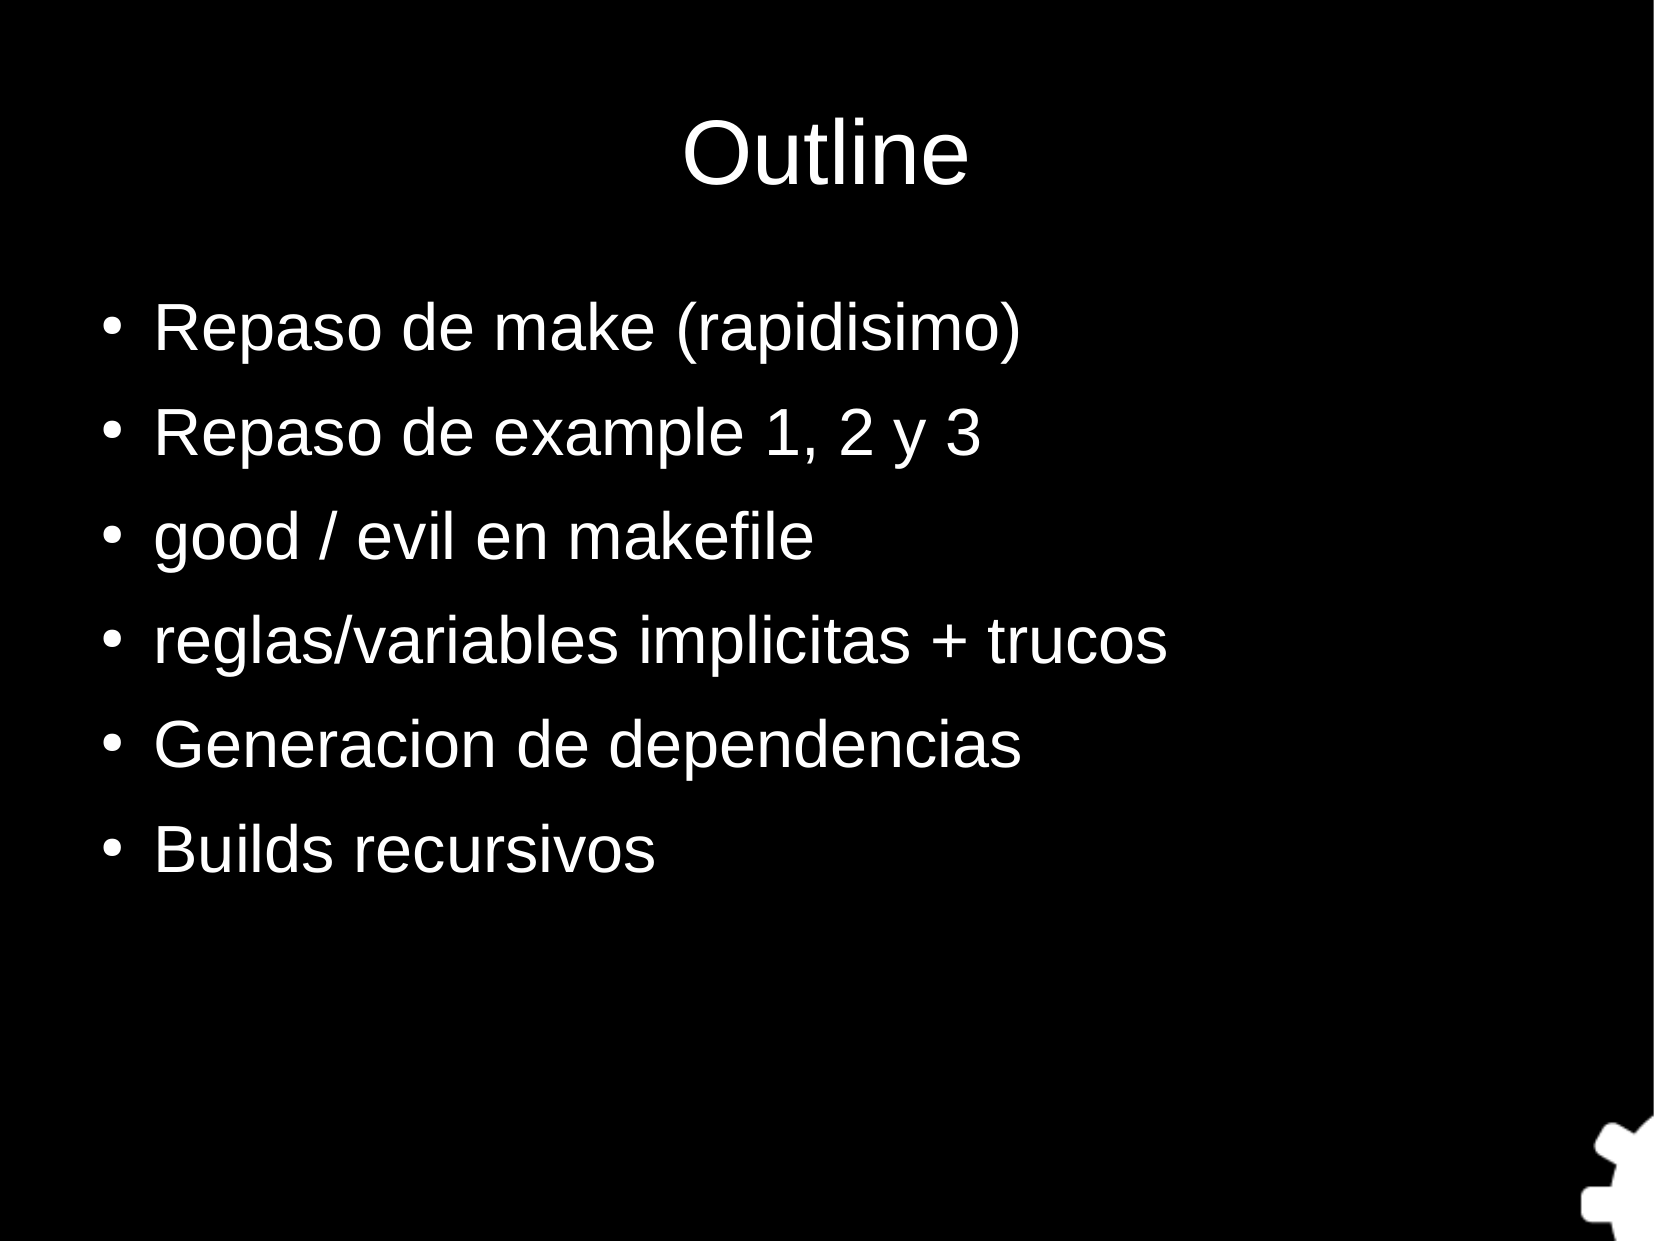

# Outline
Repaso de make (rapidisimo)
Repaso de example 1, 2 y 3
good / evil en makefile
reglas/variables implicitas + trucos
Generacion de dependencias
Builds recursivos